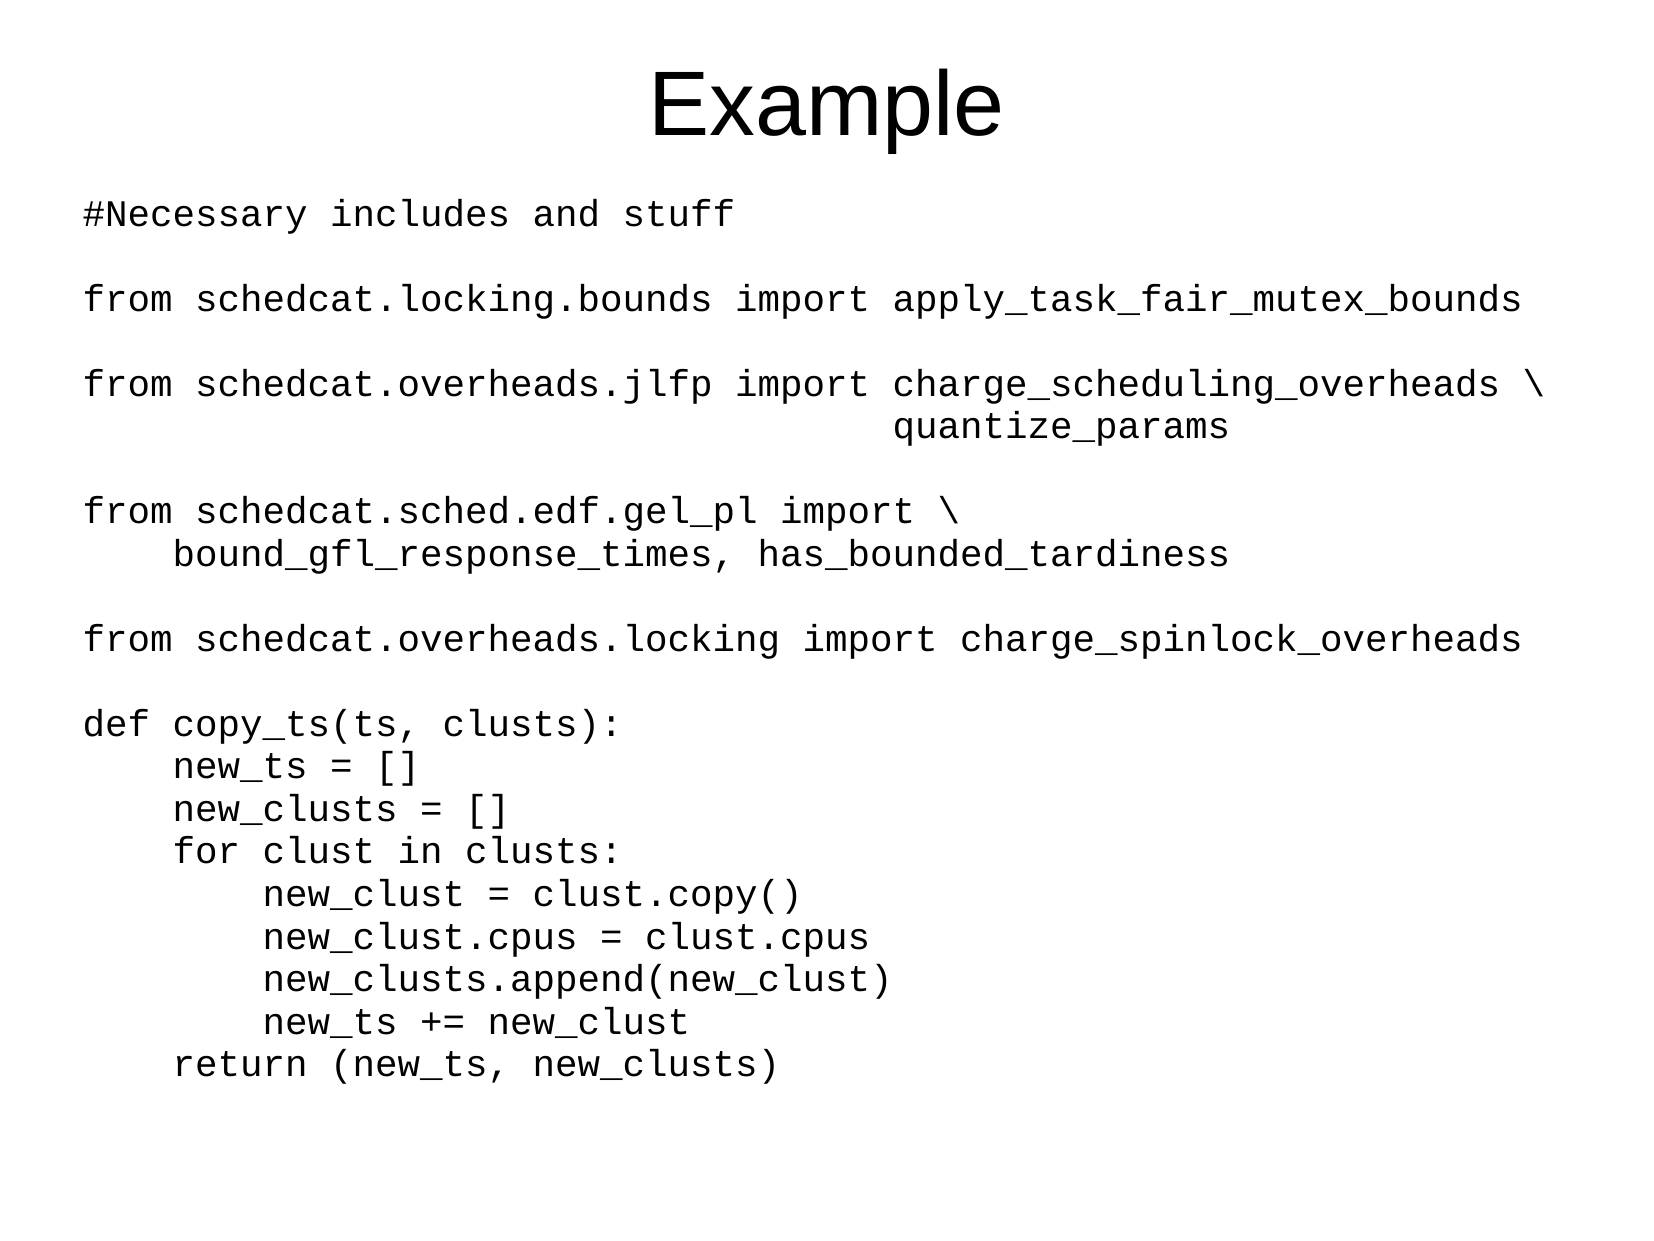

# Example
#Necessary includes and stuff
from schedcat.locking.bounds import apply_task_fair_mutex_bounds
from schedcat.overheads.jlfp import charge_scheduling_overheads \
 quantize_params
from schedcat.sched.edf.gel_pl import \
 bound_gfl_response_times, has_bounded_tardiness
from schedcat.overheads.locking import charge_spinlock_overheads
def copy_ts(ts, clusts):
 new_ts = []
 new_clusts = []
 for clust in clusts:
 new_clust = clust.copy()
 new_clust.cpus = clust.cpus
 new_clusts.append(new_clust)
 new_ts += new_clust
 return (new_ts, new_clusts)